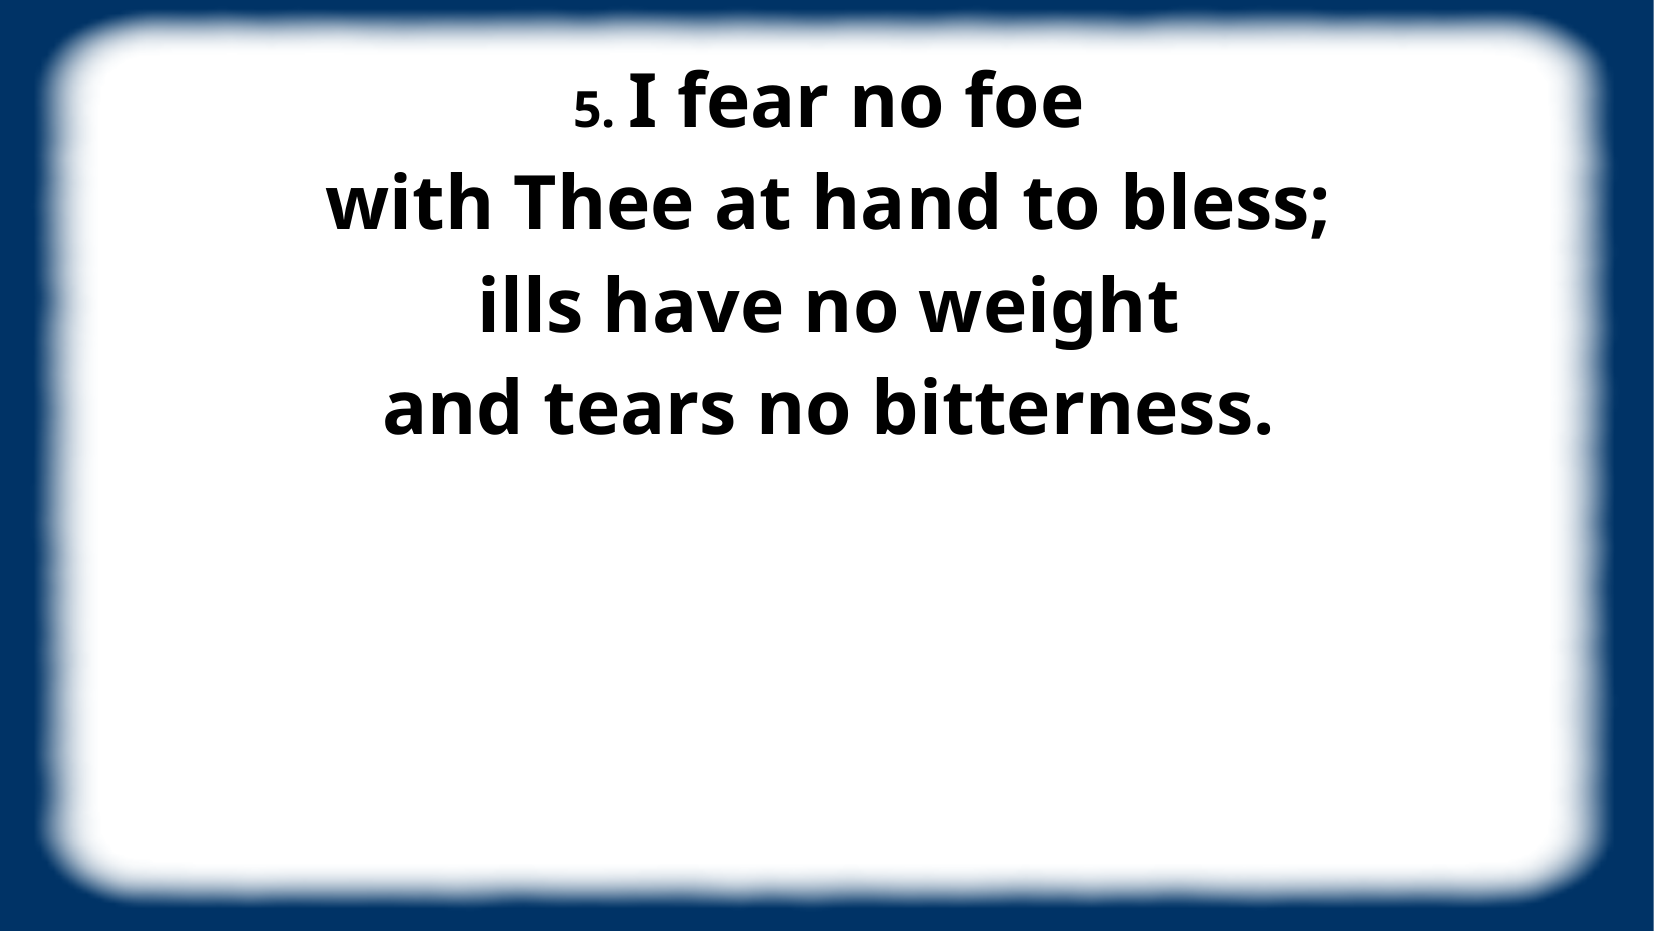

5. I fear no foe
with Thee at hand to bless;
ills have no weight
and tears no bitterness.